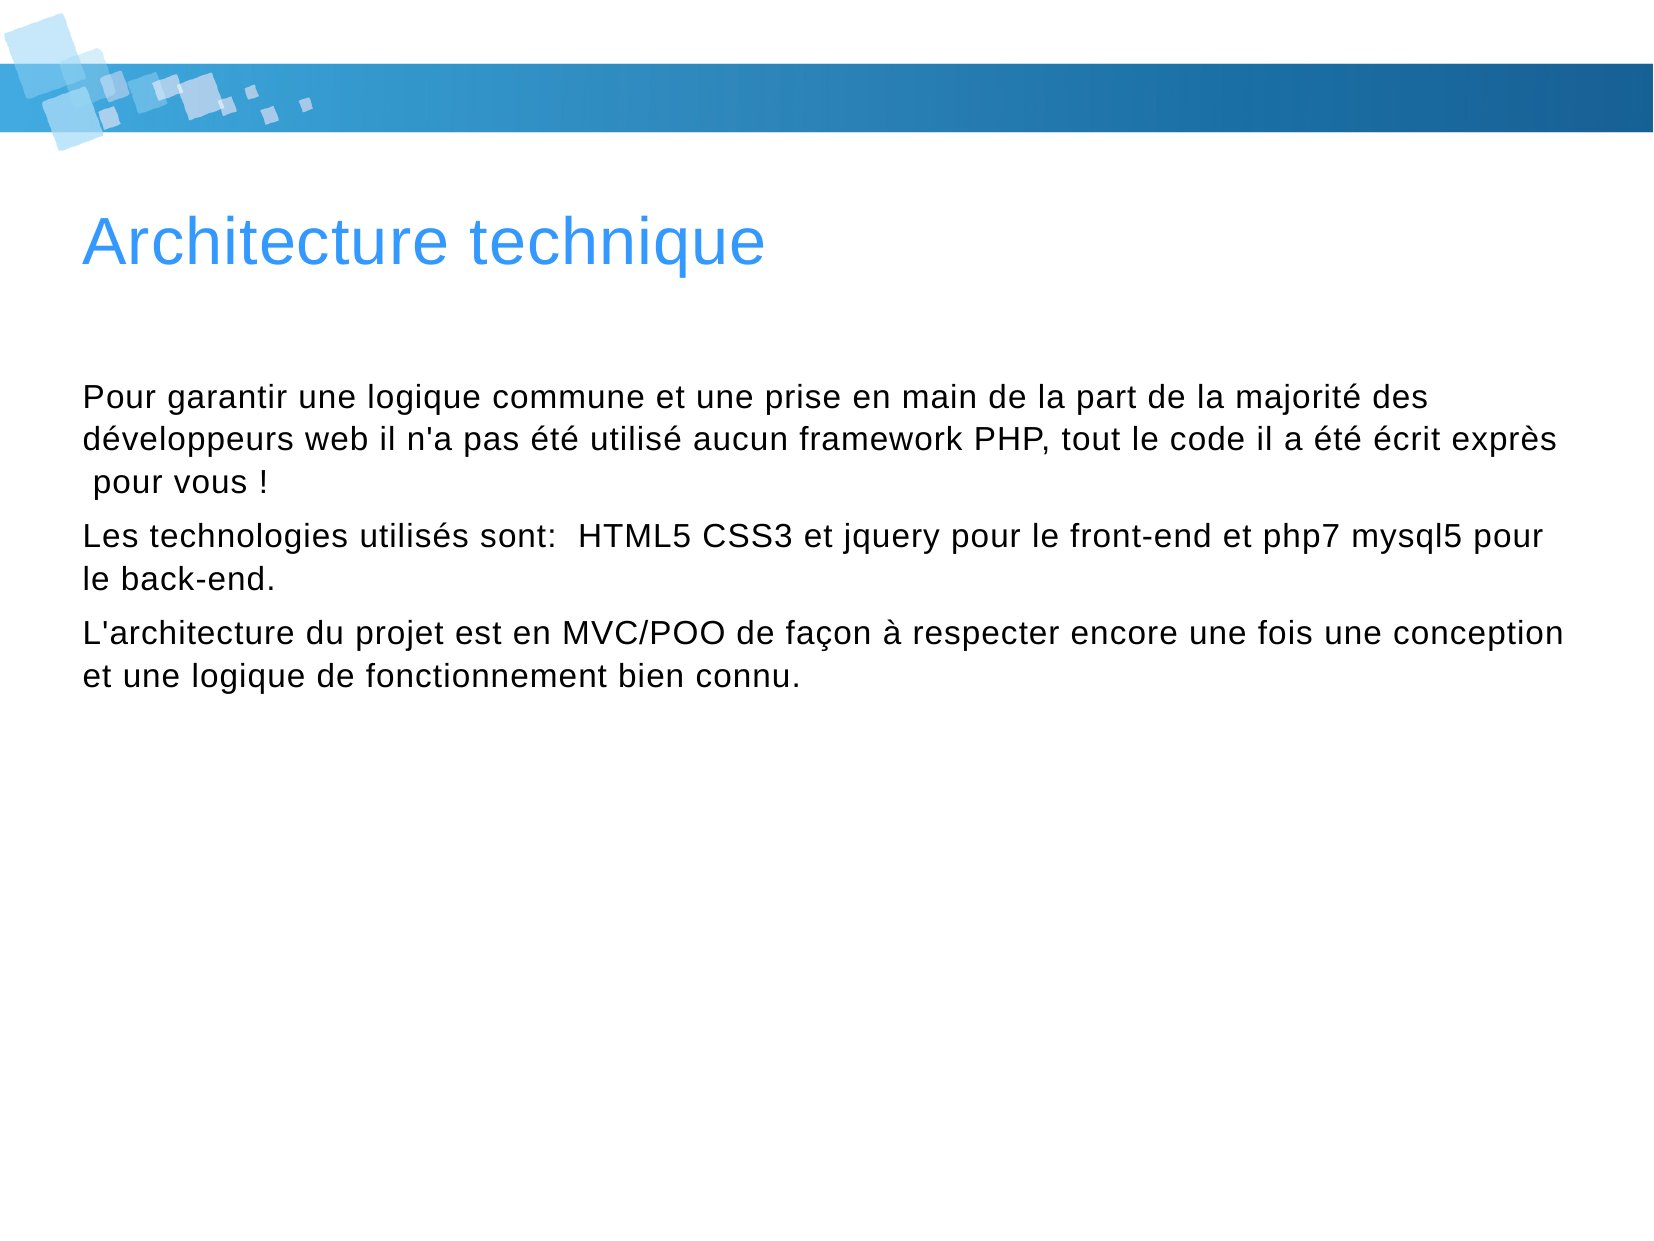

# Architecture technique
Pour garantir une logique commune et une prise en main de la part de la majorité des développeurs web il n'a pas été utilisé aucun framework PHP, tout le code il a été écrit exprès pour vous !
Les technologies utilisés sont: HTML5 CSS3 et jquery pour le front-end et php7 mysql5 pour le back-end.
L'architecture du projet est en MVC/POO de façon à respecter encore une fois une conception et une logique de fonctionnement bien connu.